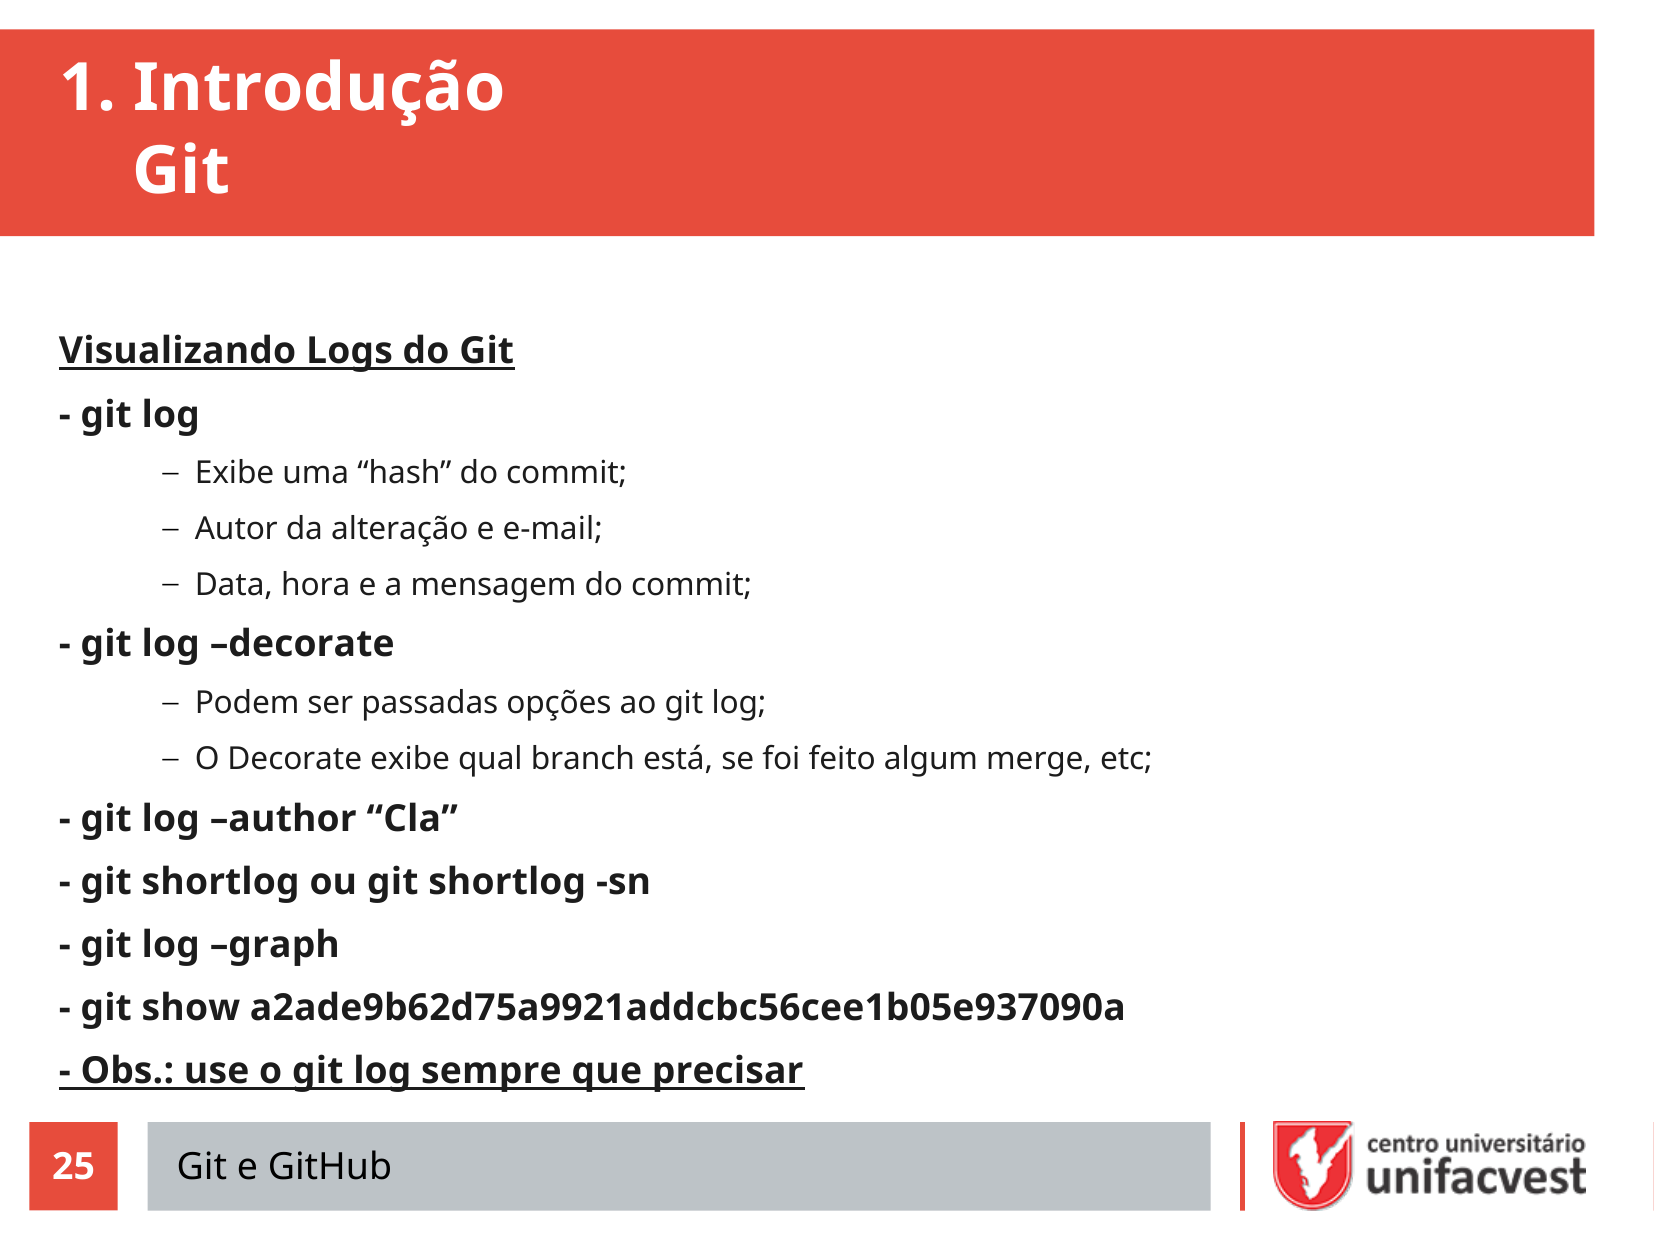

# 1. Introdução Git
Visualizando Logs do Git
- git log
Exibe uma “hash” do commit;
Autor da alteração e e-mail;
Data, hora e a mensagem do commit;
- git log –decorate
Podem ser passadas opções ao git log;
O Decorate exibe qual branch está, se foi feito algum merge, etc;
- git log –author “Cla”
- git shortlog ou git shortlog -sn
- git log –graph
- git show a2ade9b62d75a9921addcbc56cee1b05e937090a
- Obs.: use o git log sempre que precisar
25
Git e GitHub